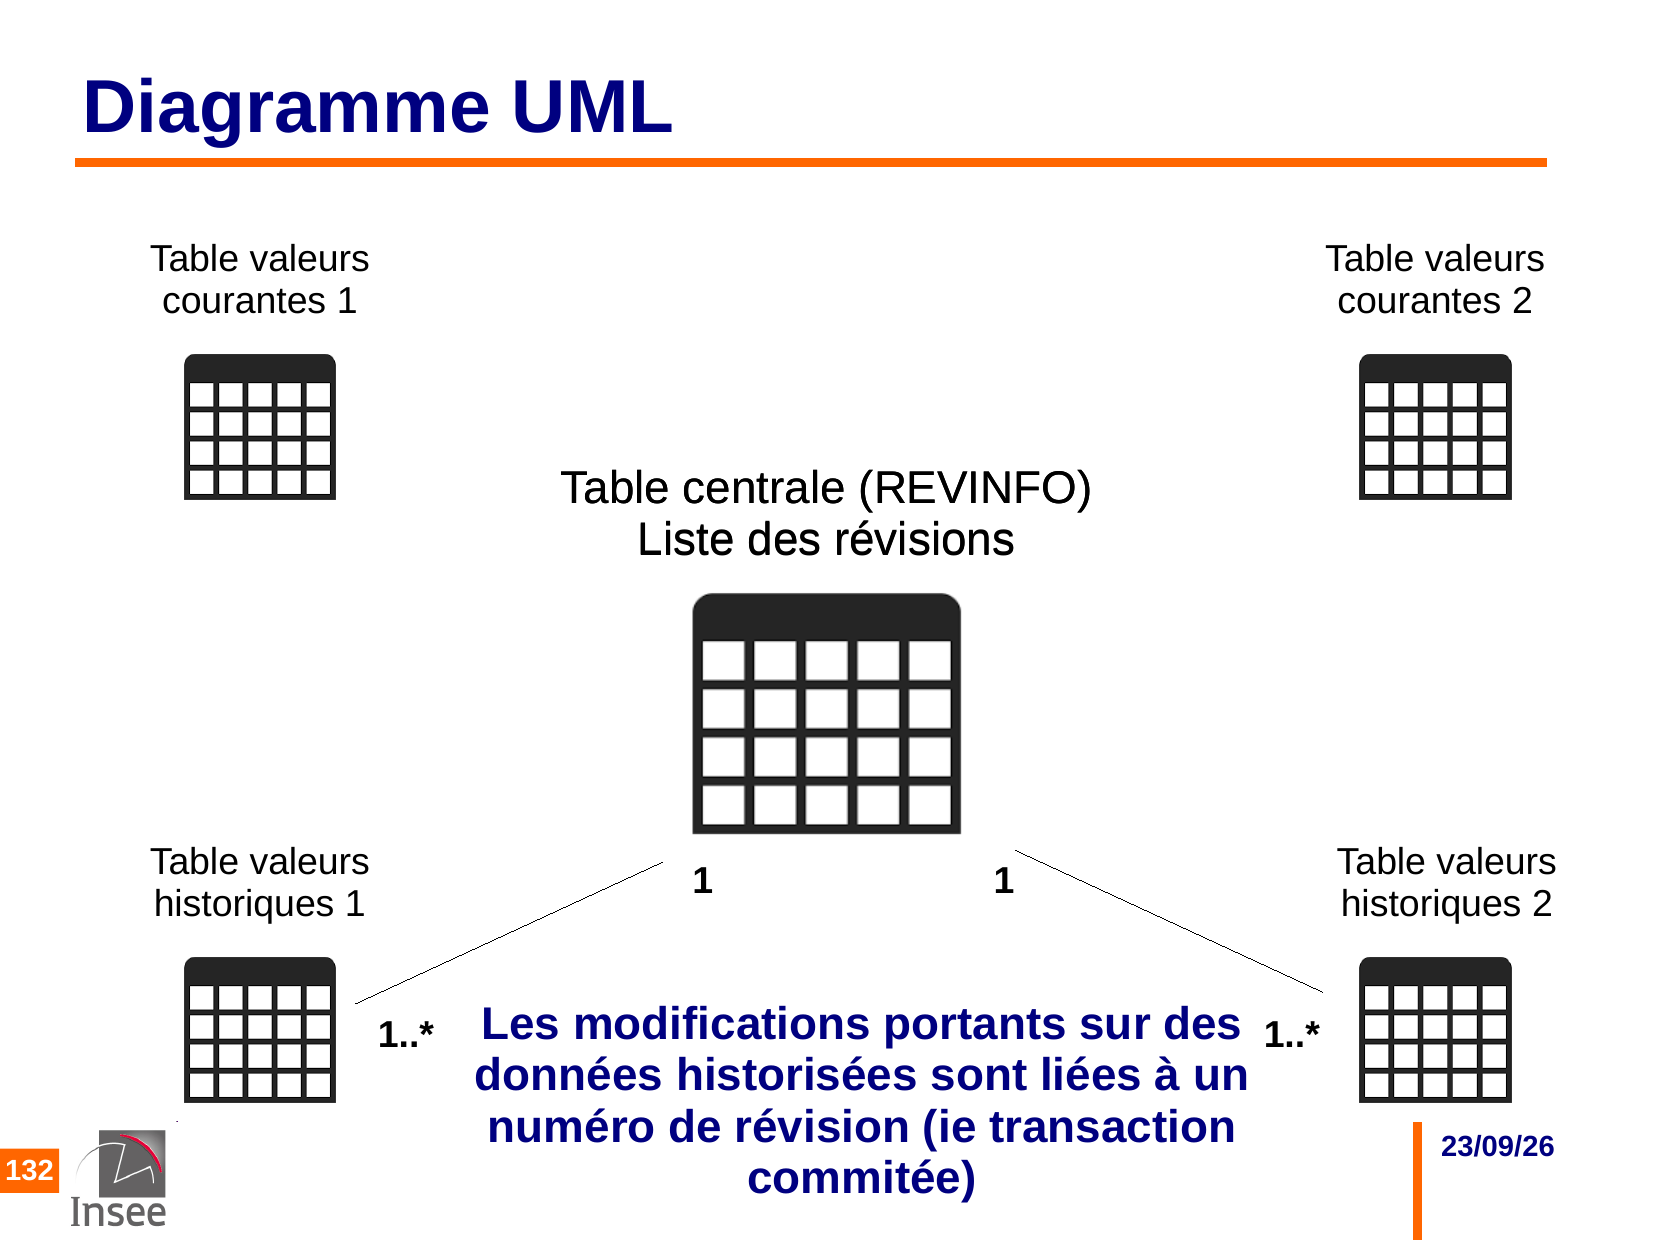

# Diagramme UML
Table valeurs
courantes 1
Table valeurs
courantes 2
Table centrale (REVINFO)
Liste des révisions
Table centrale (REVINFO)
Liste des révisions
Table valeurs
historiques 1
Table valeurs
historiques 2
1
1
Les modifications portants sur des données historisées sont liées à un numéro de révision (ie transaction commitée)
1..*
1..*
132